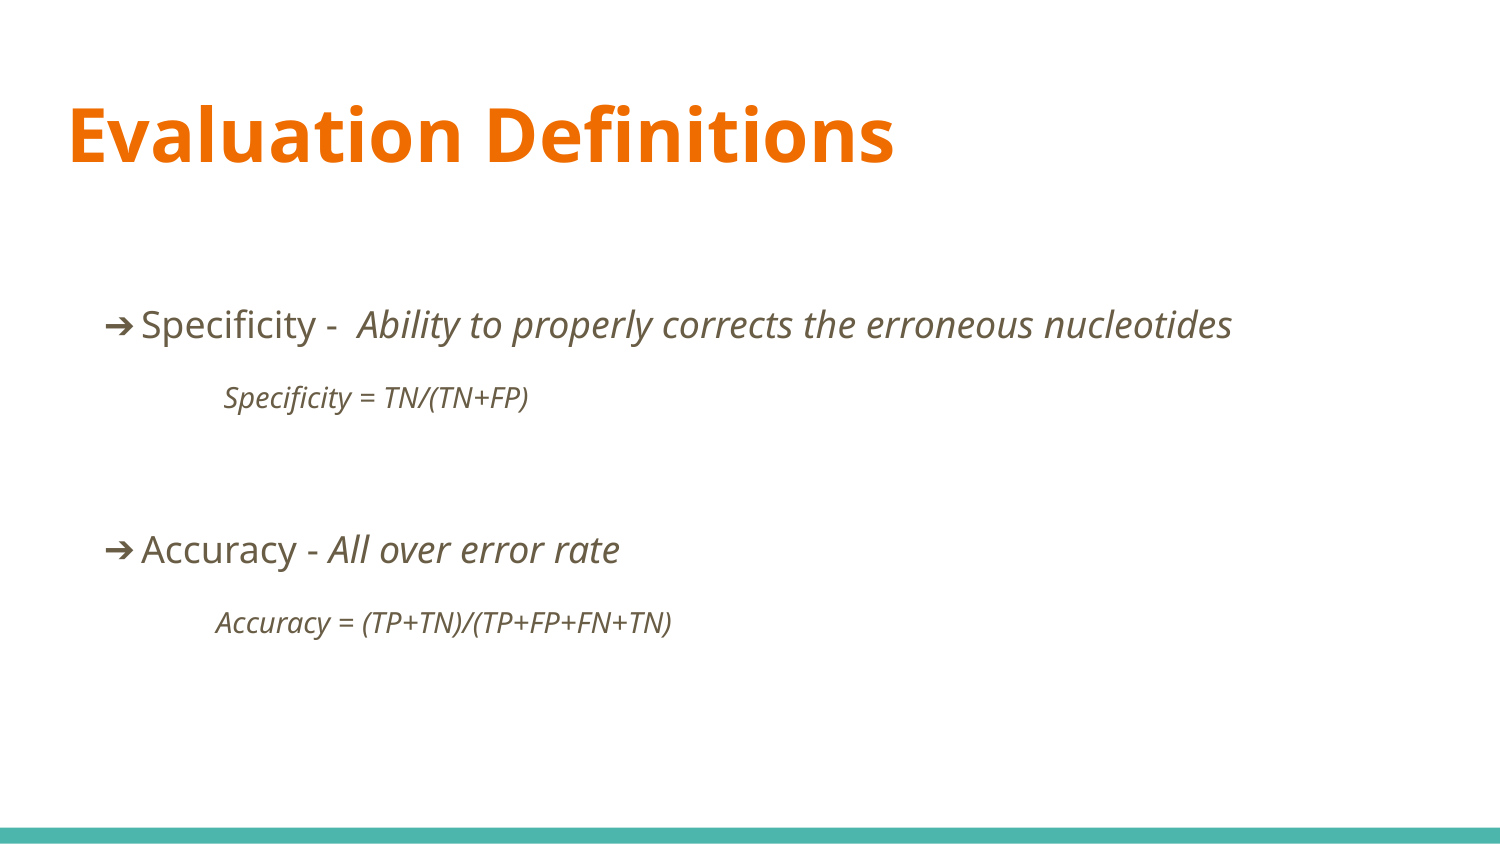

Evaluation Definitions
# Specificity - Ability to properly corrects the erroneous nucleotides
 Specificity = TN/(TN+FP)
Accuracy - All over error rate
Accuracy = (TP+TN)/(TP+FP+FN+TN)